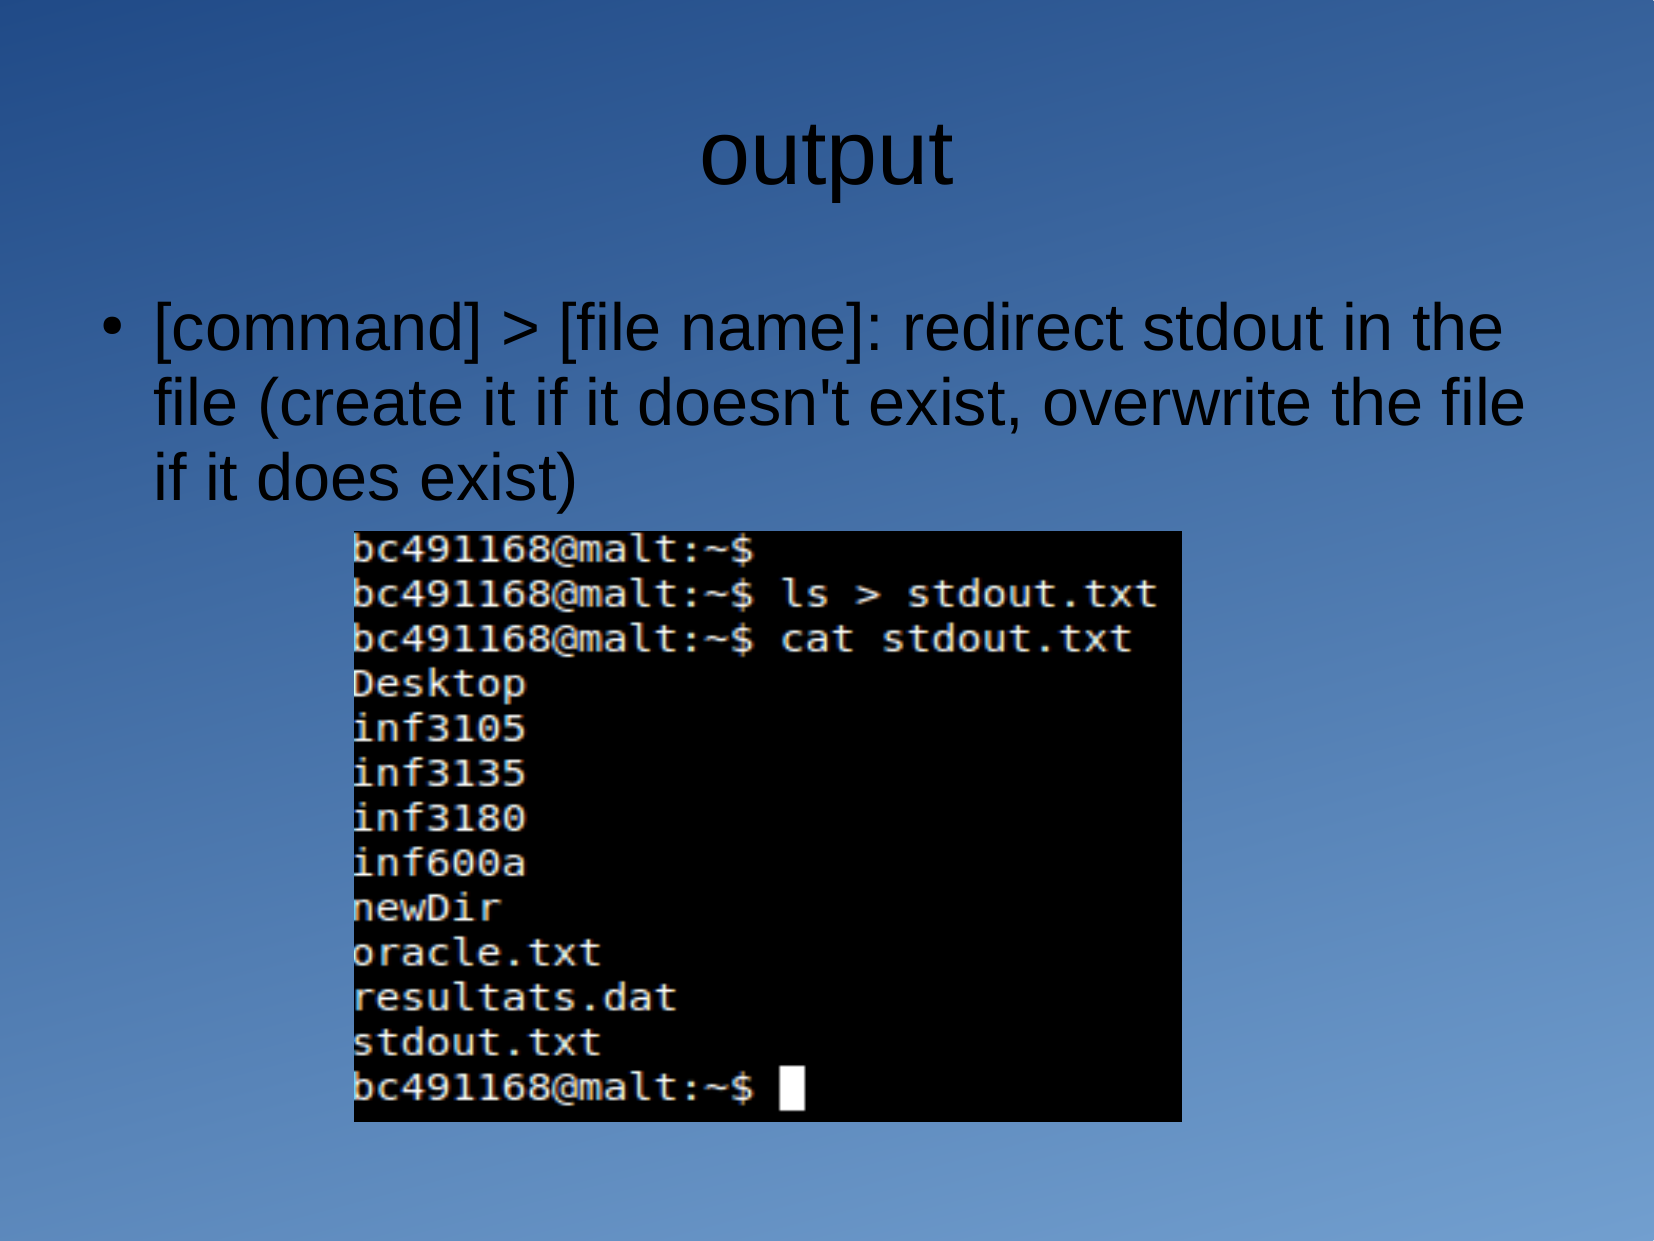

# output
[command] > [file name]: redirect stdout in the file (create it if it doesn't exist, overwrite the file if it does exist)